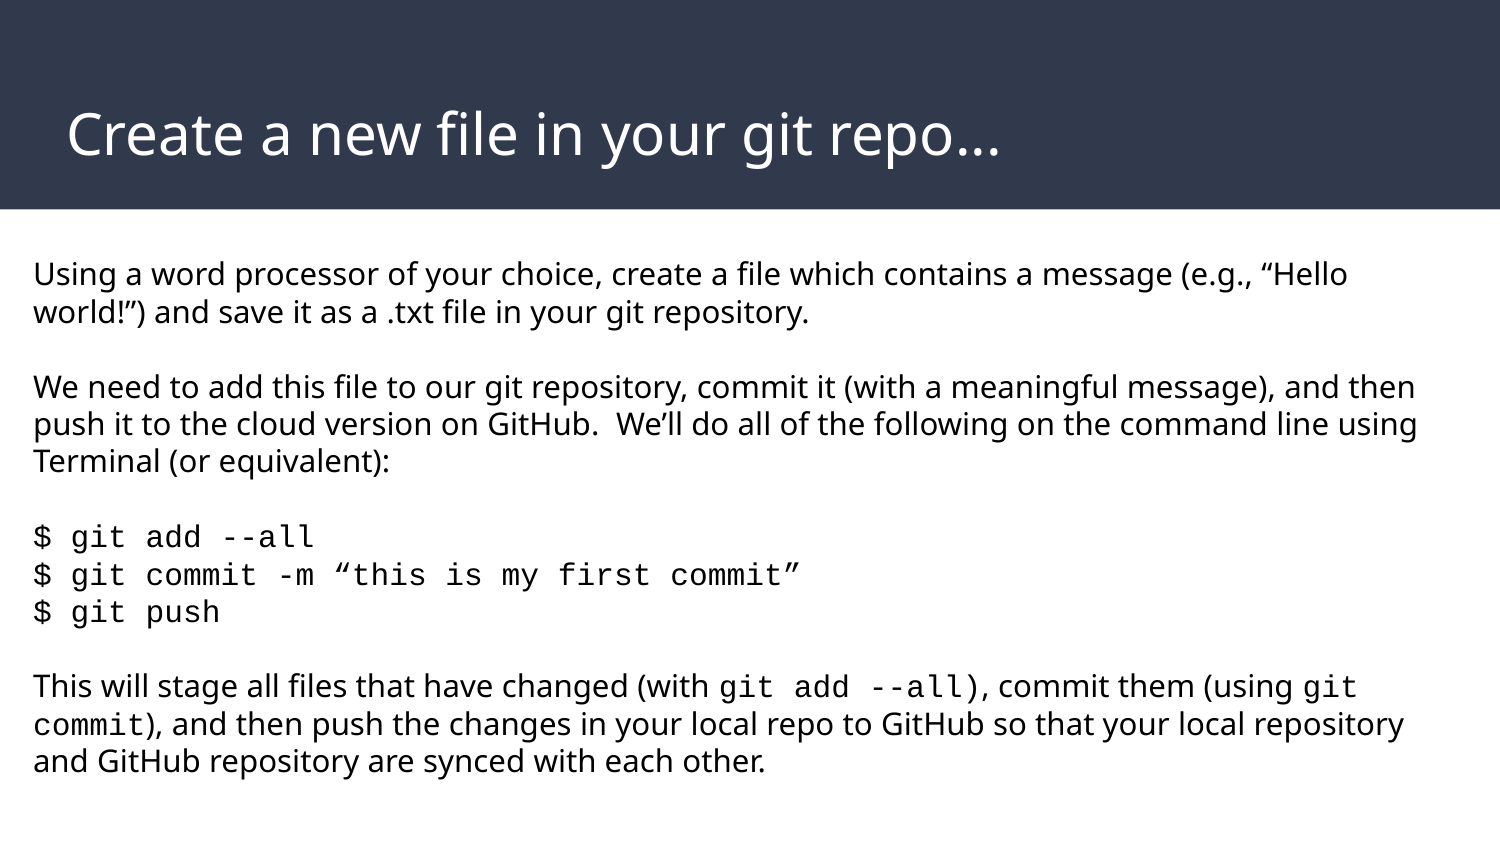

# Create a new file in your git repo...
Using a word processor of your choice, create a file which contains a message (e.g., “Hello world!”) and save it as a .txt file in your git repository.
We need to add this file to our git repository, commit it (with a meaningful message), and then push it to the cloud version on GitHub. We’ll do all of the following on the command line using Terminal (or equivalent):
$ git add --all
$ git commit -m “this is my first commit”
$ git push
This will stage all files that have changed (with git add --all), commit them (using git commit), and then push the changes in your local repo to GitHub so that your local repository and GitHub repository are synced with each other.